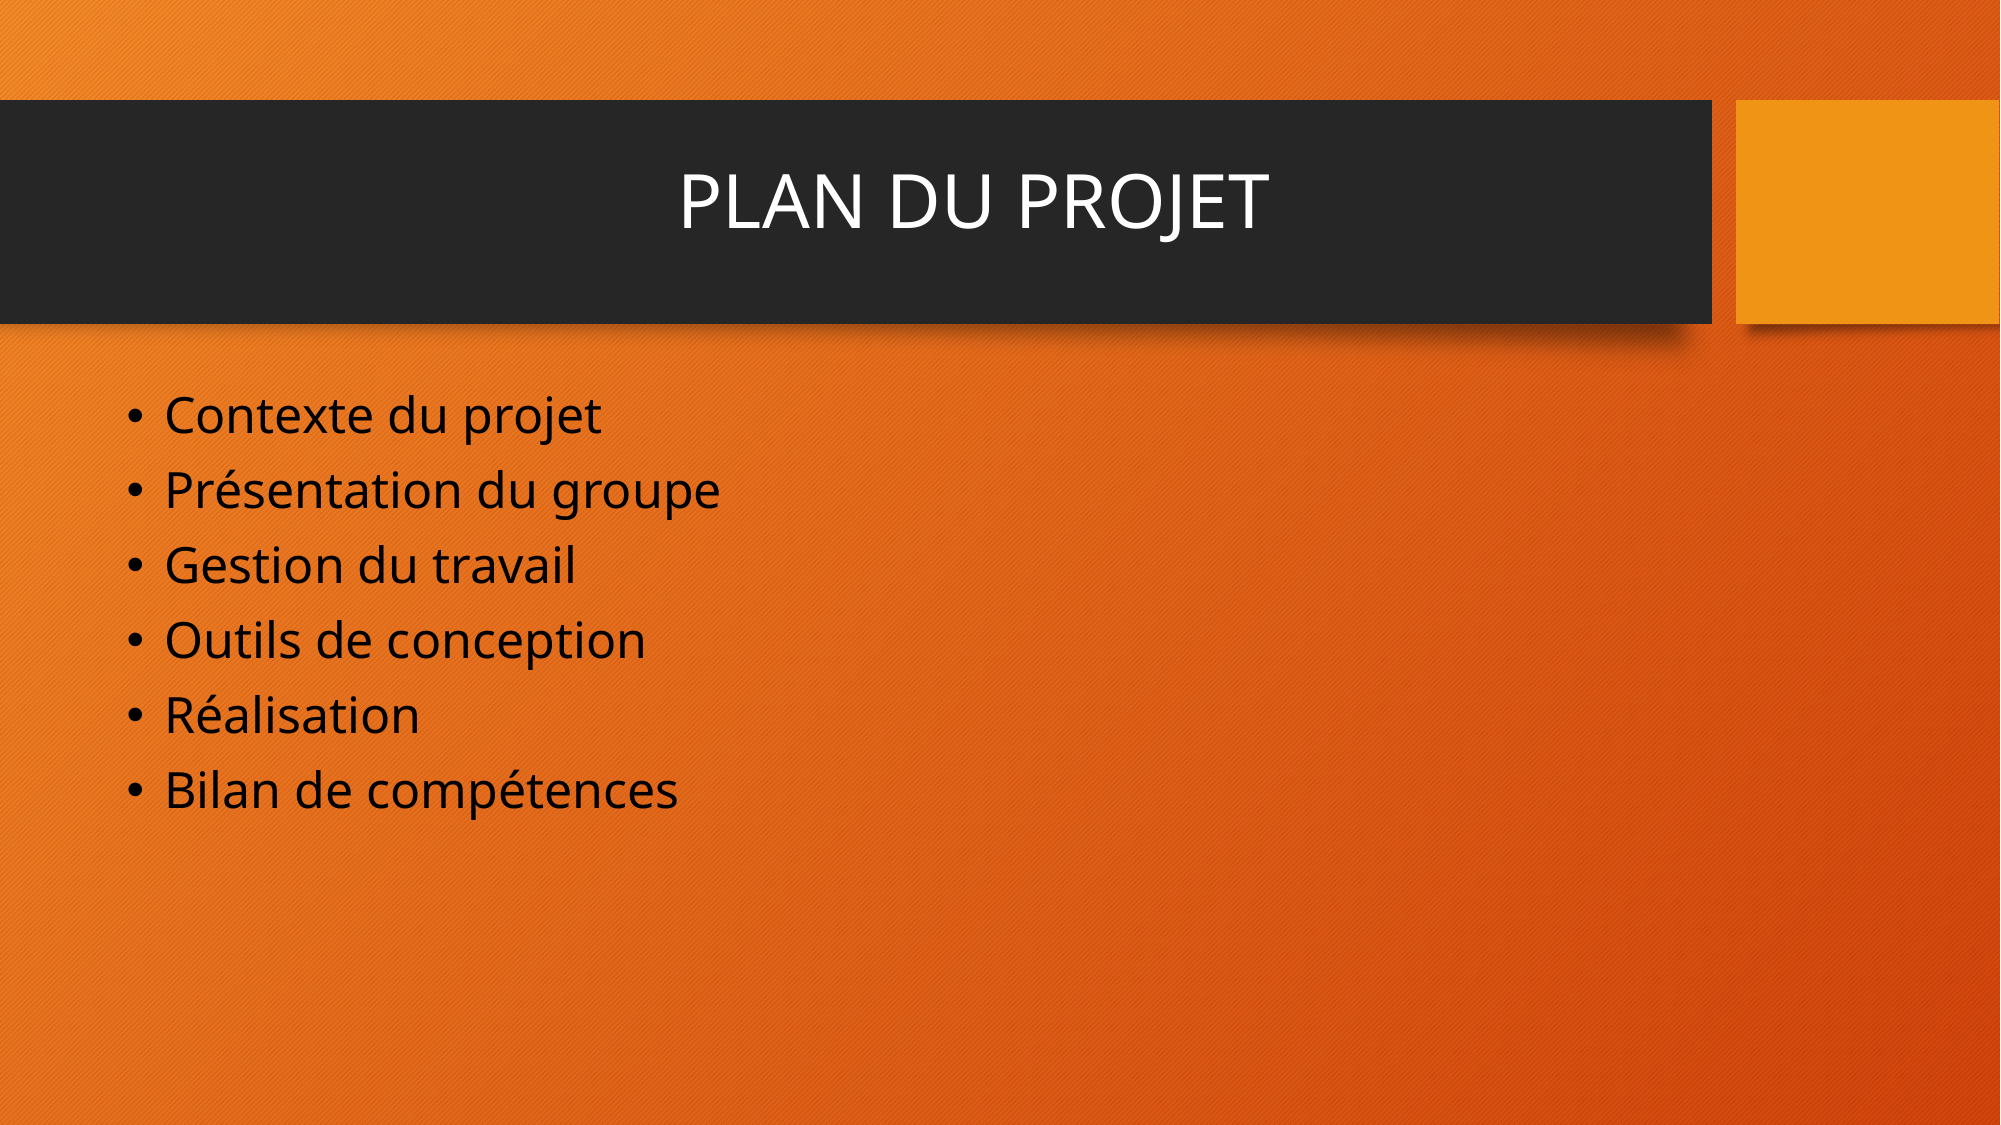

# PLAN DU PROJET
Contexte du projet
Présentation du groupe
Gestion du travail
Outils de conception
Réalisation
Bilan de compétences